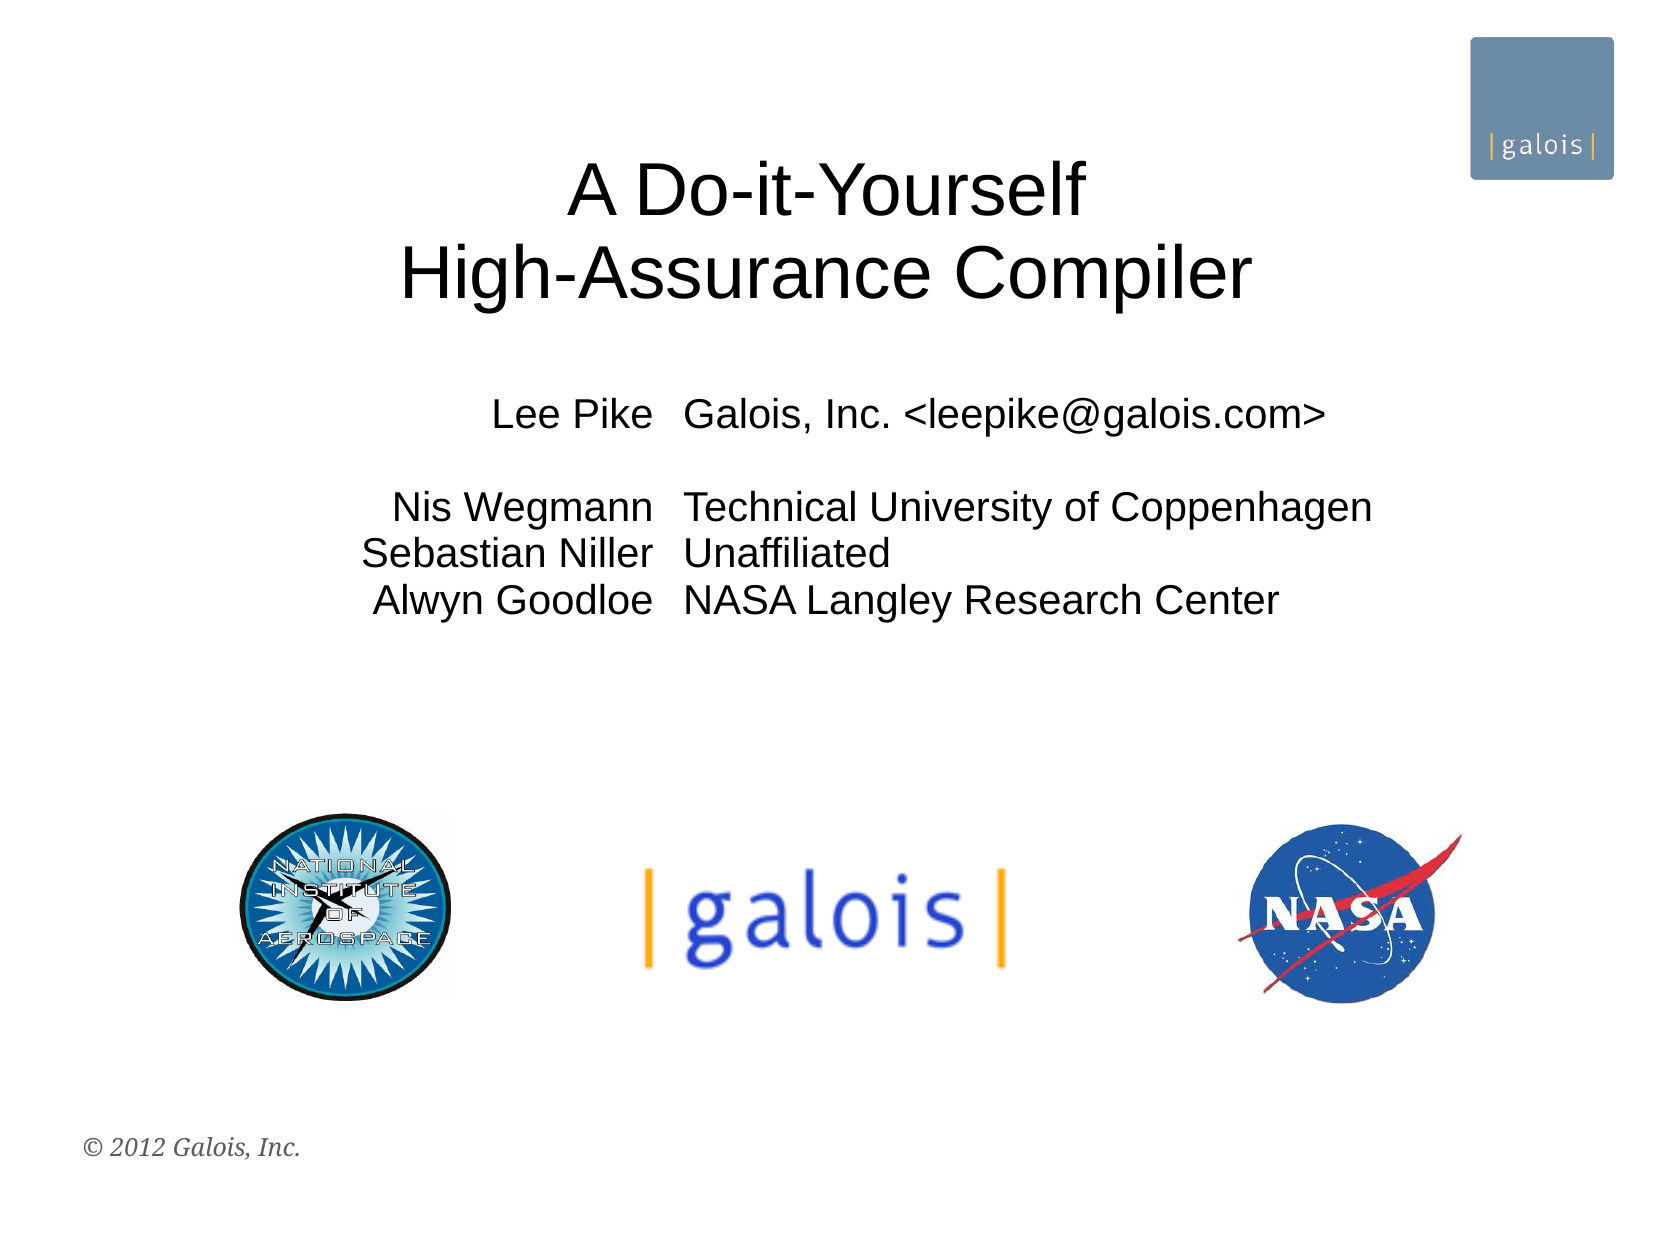

# A Do-it-Yourself High-Assurance Compiler
| Lee Pike Nis Wegmann Sebastian Niller Alwyn Goodloe | Galois, Inc. <leepike@galois.com> Technical University of Coppenhagen Unaffiliated NASA Langley Research Center |
| --- | --- |